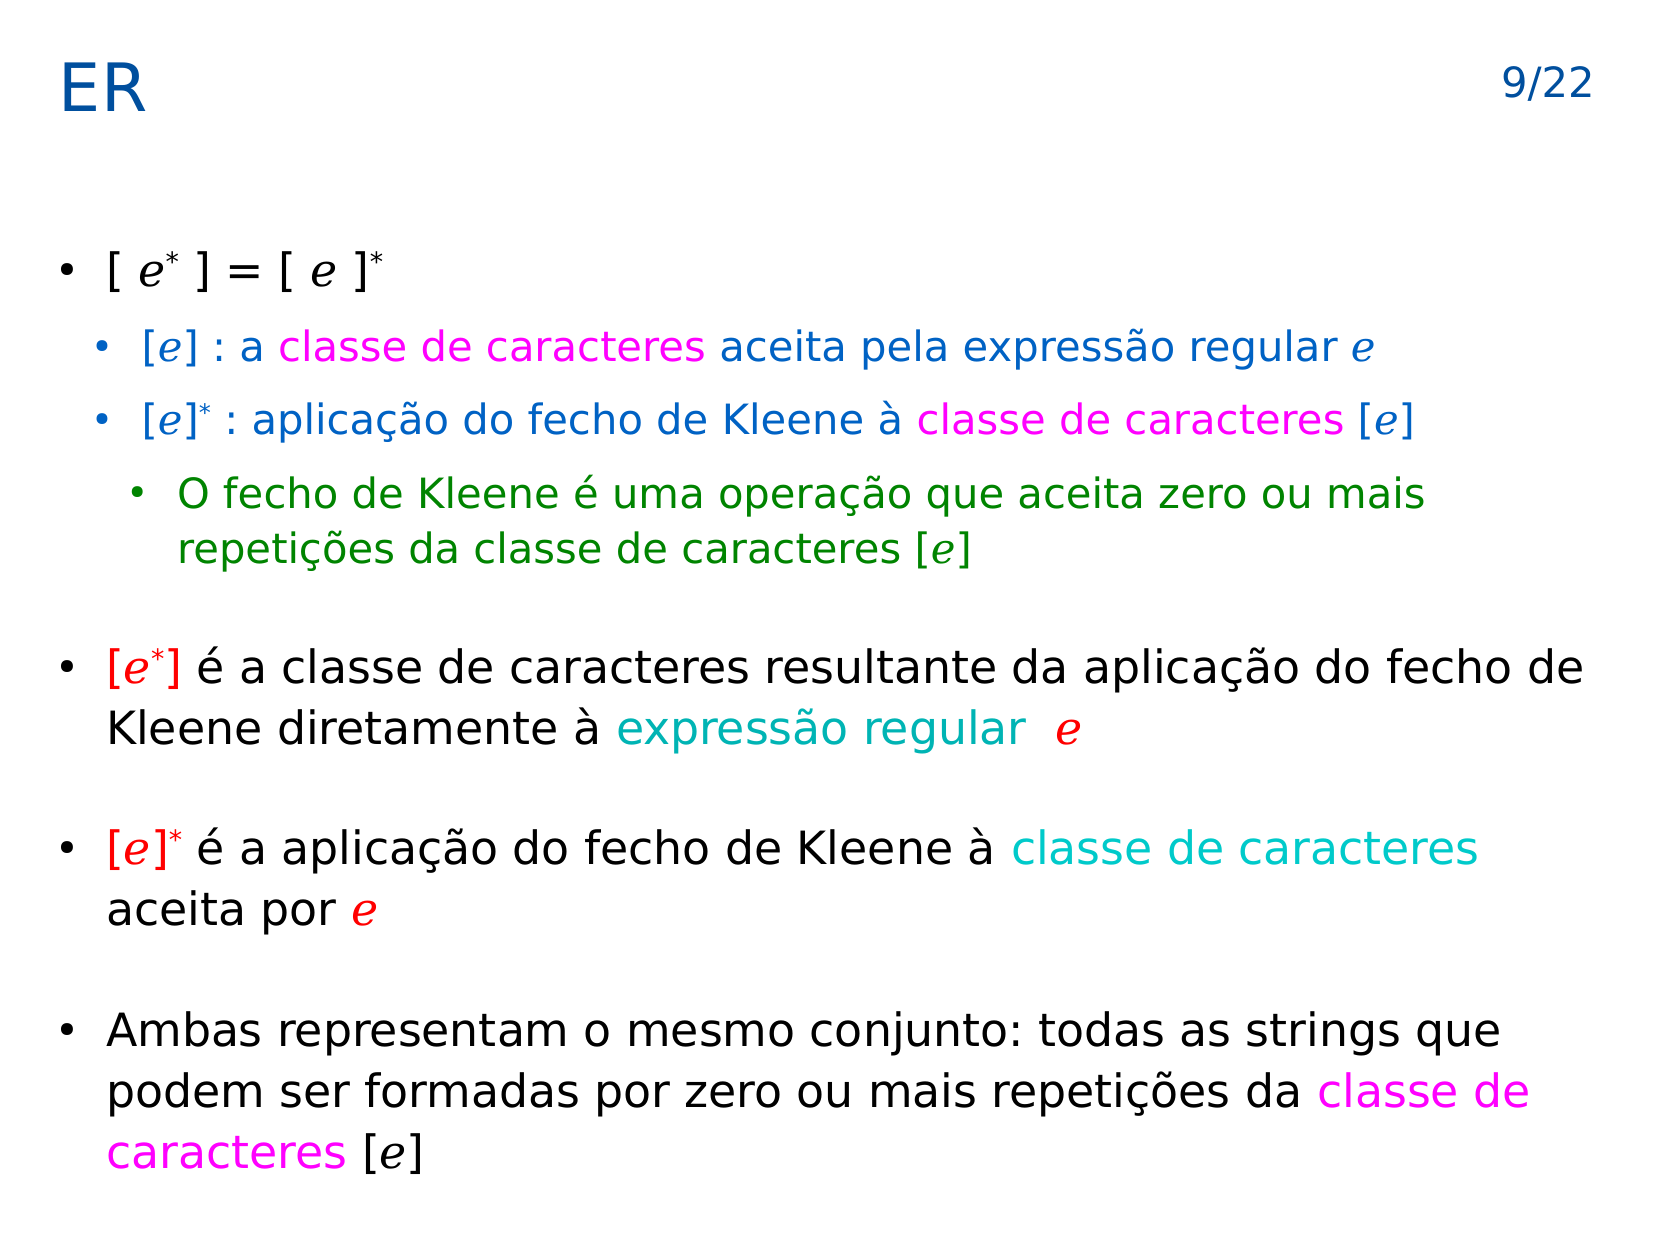

# ER
9
[ ℯ* ] = [ ℯ ]*
[ℯ] : a classe de caracteres aceita pela expressão regular ℯ
[ℯ]* : aplicação do fecho de Kleene à classe de caracteres [ℯ]
O fecho de Kleene é uma operação que aceita zero ou mais repetições da classe de caracteres [ℯ]
[ℯ*] é a classe de caracteres resultante da aplicação do fecho de Kleene diretamente à expressão regular ℯ
[ℯ]* é a aplicação do fecho de Kleene à classe de caracteres aceita por ℯ
Ambas representam o mesmo conjunto: todas as strings que podem ser formadas por zero ou mais repetições da classe de caracteres [ℯ]